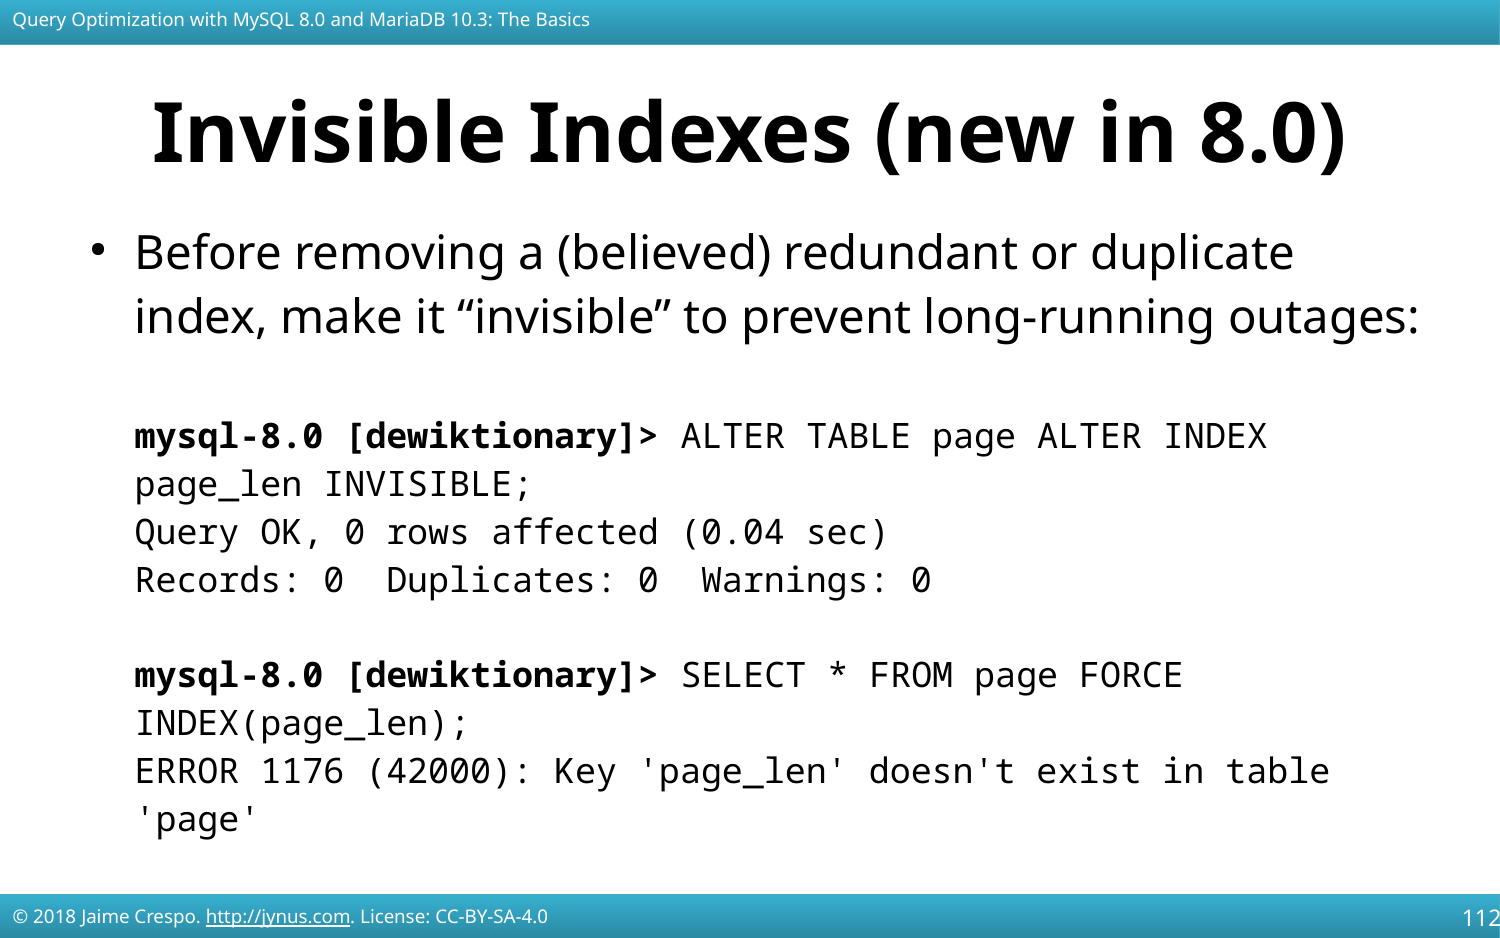

# Invisible Indexes (new in 8.0)
Before removing a (believed) redundant or duplicate index, make it “invisible” to prevent long-running outages:
mysql-8.0 [dewiktionary]> ALTER TABLE page ALTER INDEX page_len INVISIBLE;
Query OK, 0 rows affected (0.04 sec)
Records: 0 Duplicates: 0 Warnings: 0
mysql-8.0 [dewiktionary]> SELECT * FROM page FORCE INDEX(page_len);
ERROR 1176 (42000): Key 'page_len' doesn't exist in table 'page'